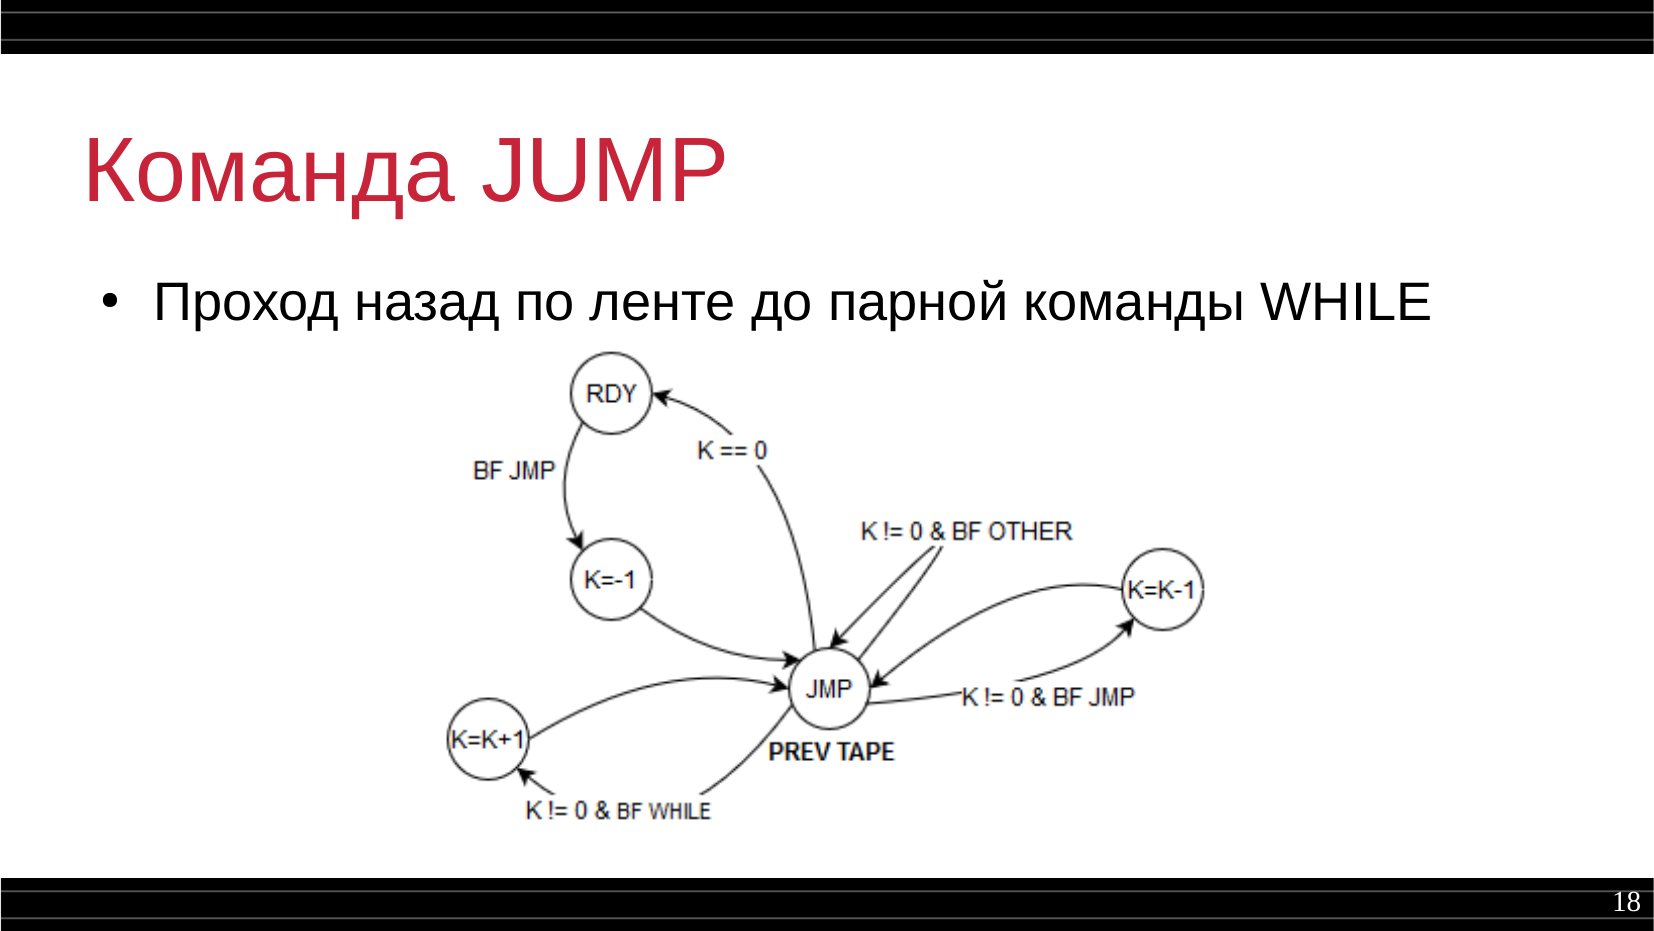

# Команда JUMP
Проход назад по ленте до парной команды WHILE